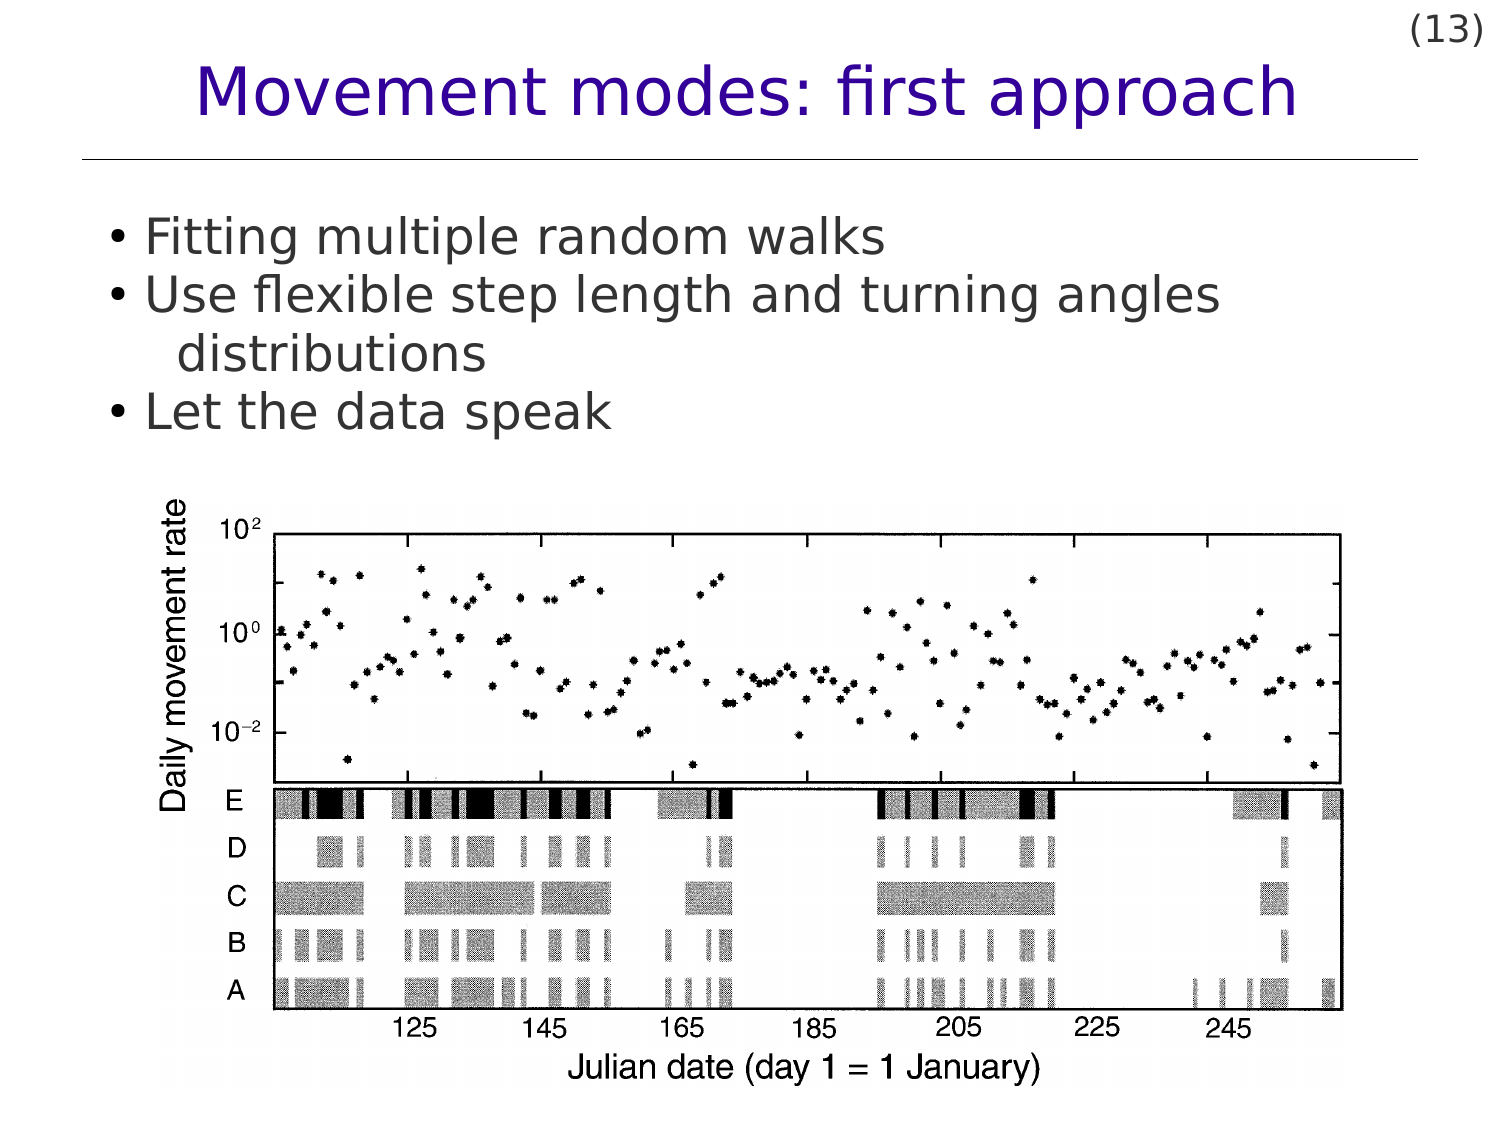

(13)
# Movement modes: first approach
Fitting multiple random walks
Use flexible step length and turning angles
 distributions
Let the data speak